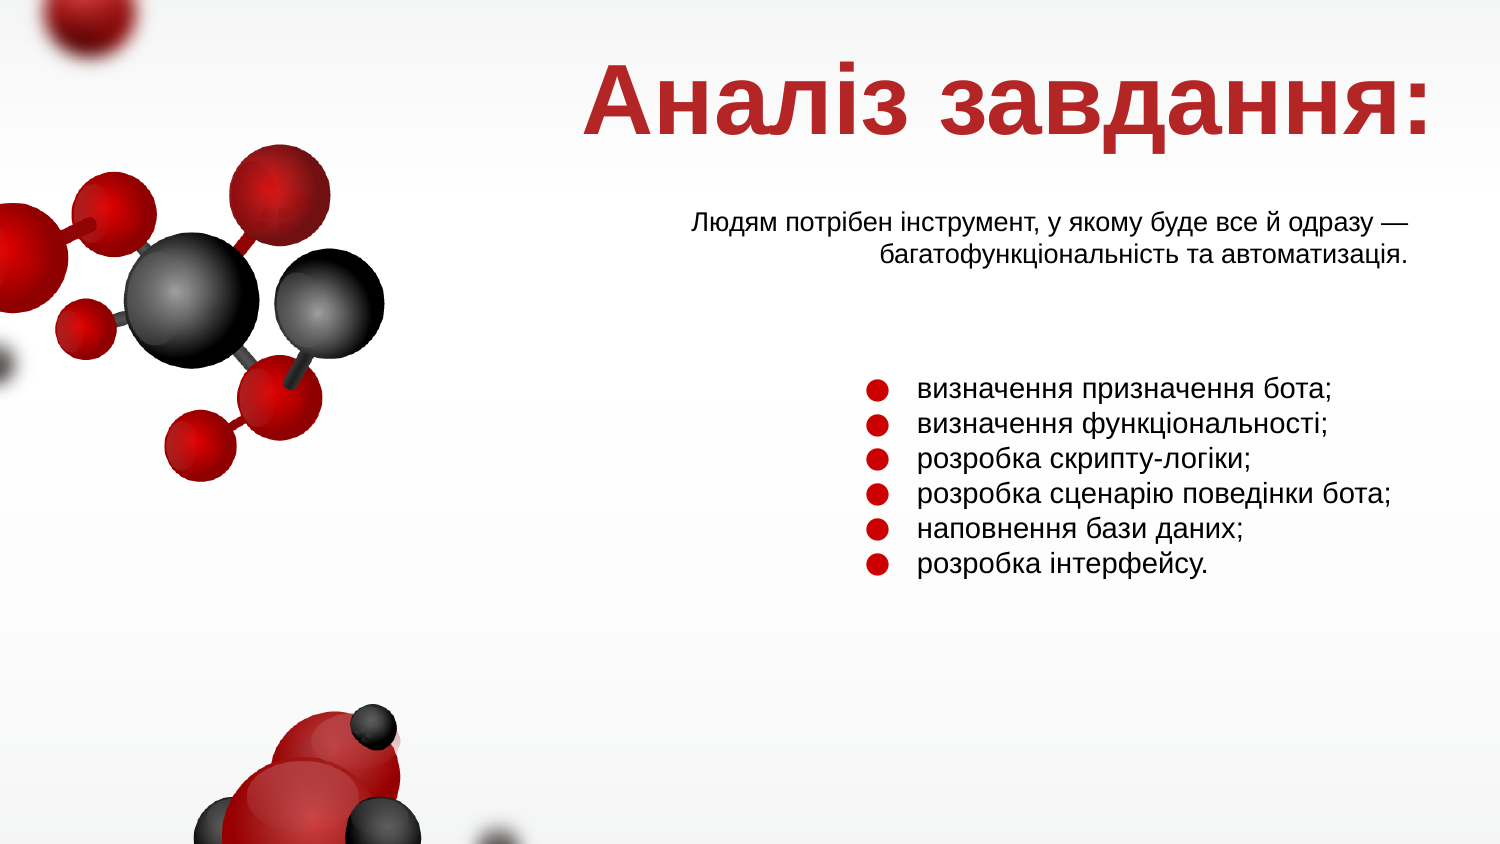

Аналіз завдання:
# Людям потрібен інструмент, у якому буде все й одразу — багатофункціональність та автоматизація.
визначення призначення бота;
визначення функціональності;
розробка скрипту-логіки;
розробка сценарію поведінки бота;
наповнення бази даних;
розробка інтерфейсу.